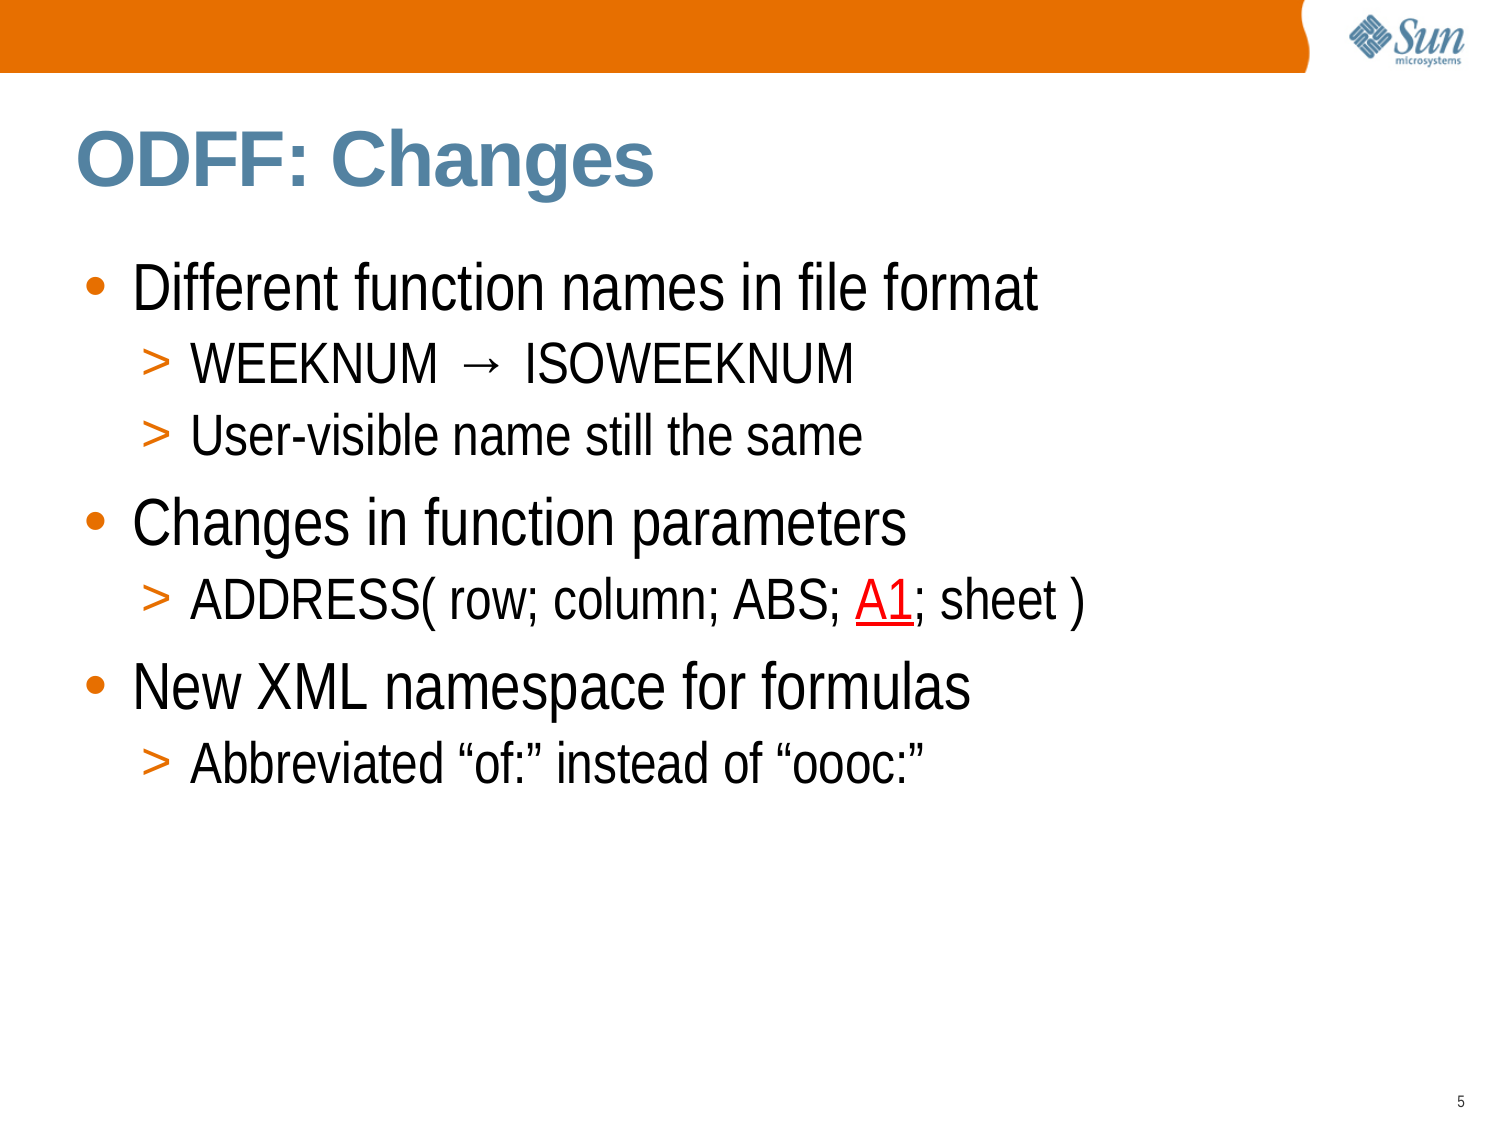

# ODFF: Changes
Different function names in file format
WEEKNUM → ISOWEEKNUM
User-visible name still the same
Changes in function parameters
ADDRESS( row; column; ABS; A1; sheet )
New XML namespace for formulas
Abbreviated “of:” instead of “oooc:”